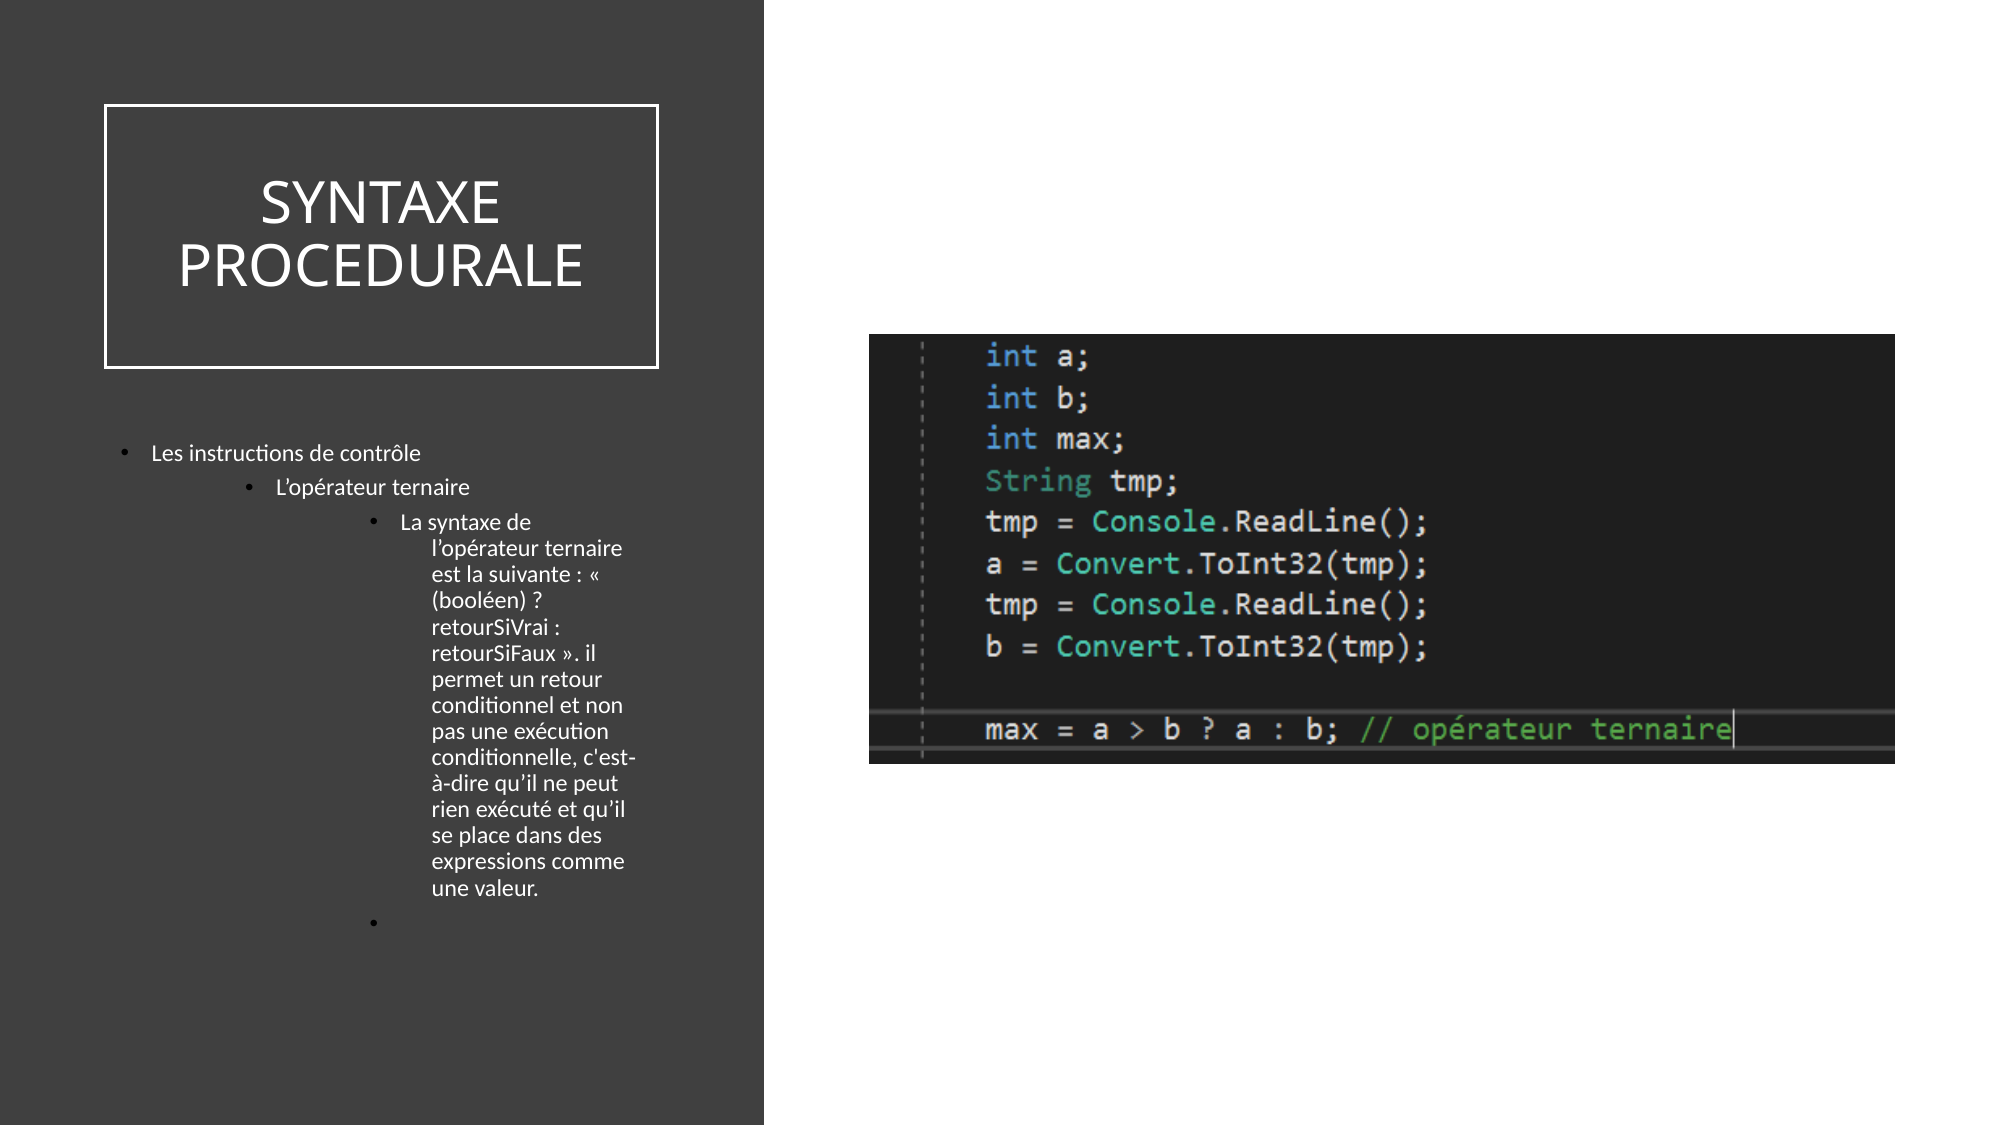

# SYNTAXE PROCEDURALE
Les instructions de contrôle
L’opérateur ternaire
La syntaxe de l’opérateur ternaire est la suivante : « (booléen) ? retourSiVrai : retourSiFaux ». il permet un retour conditionnel et non pas une exécution conditionnelle, c'est‐à‐dire qu’il ne peut rien exécuté et qu’il se place dans des expressions comme une valeur.